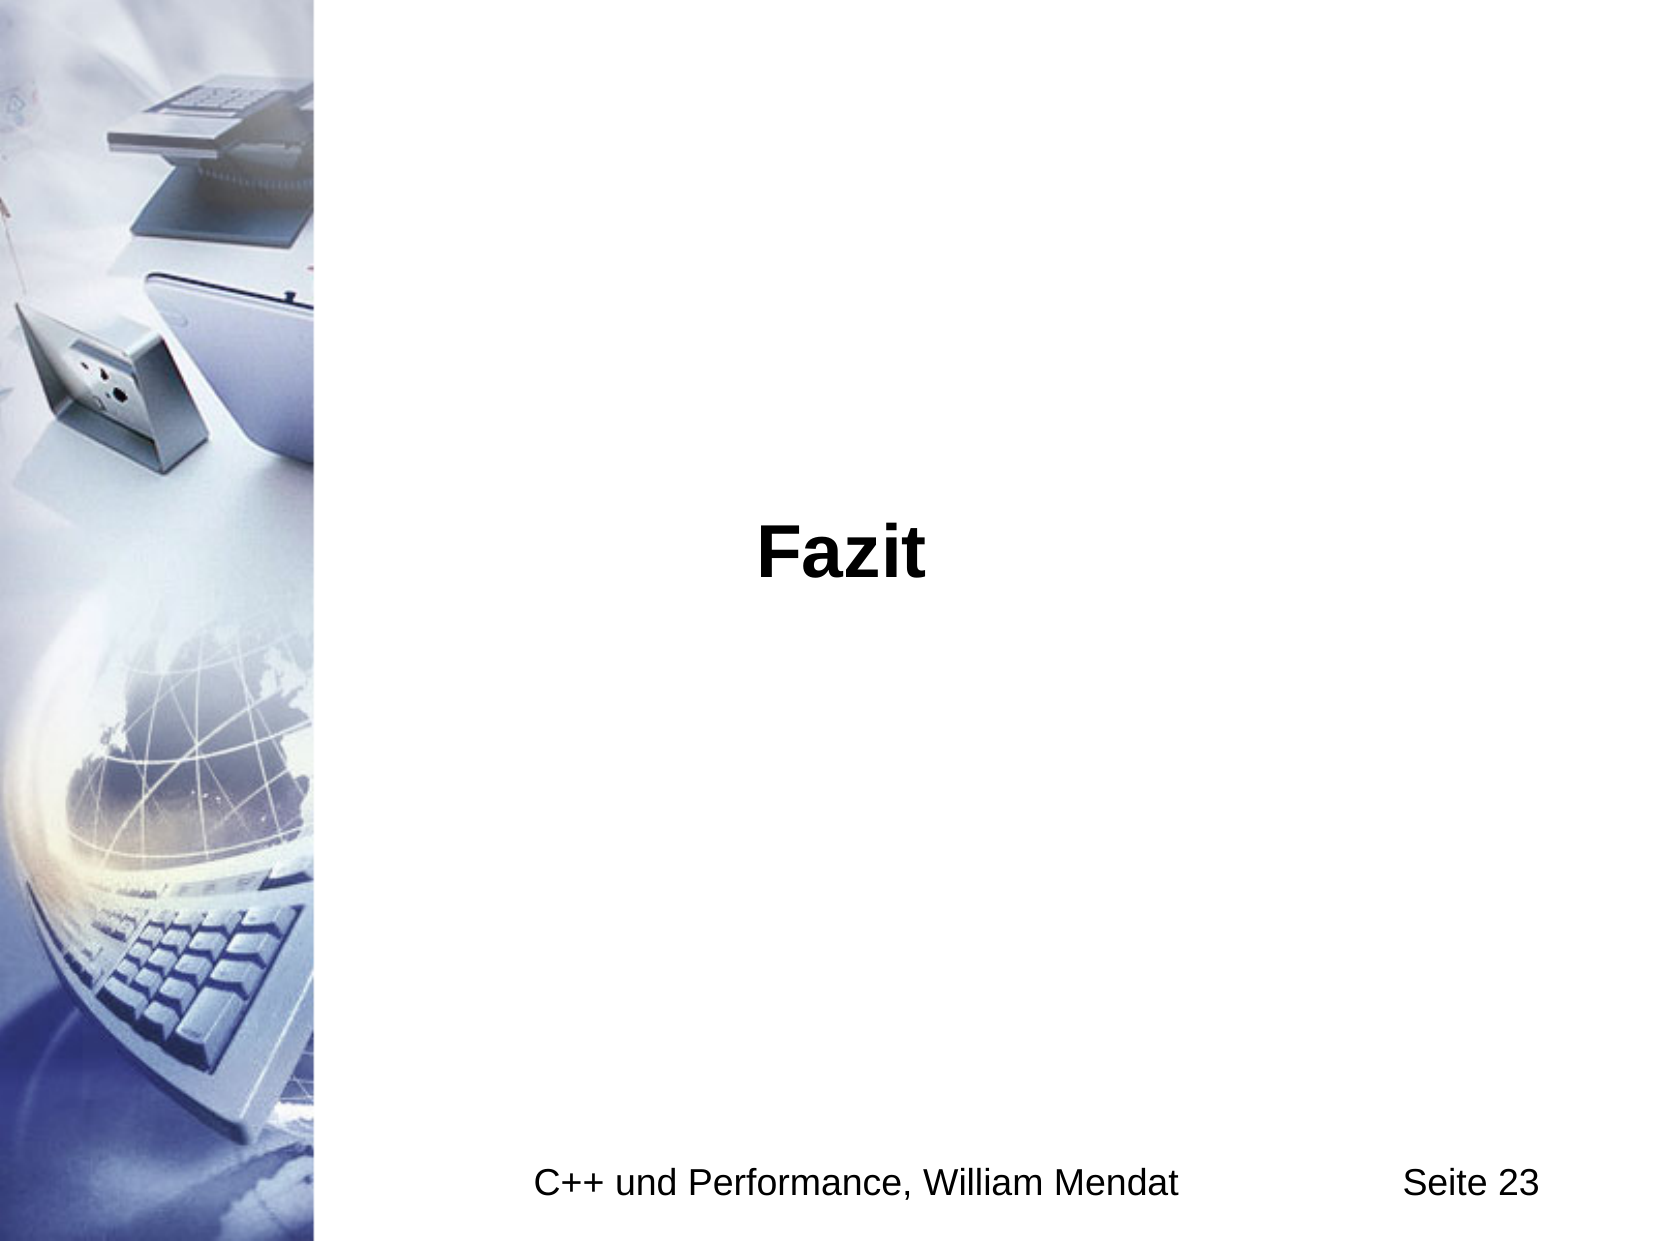

Fazit
C++ und Performance, William Mendat
Seite 23